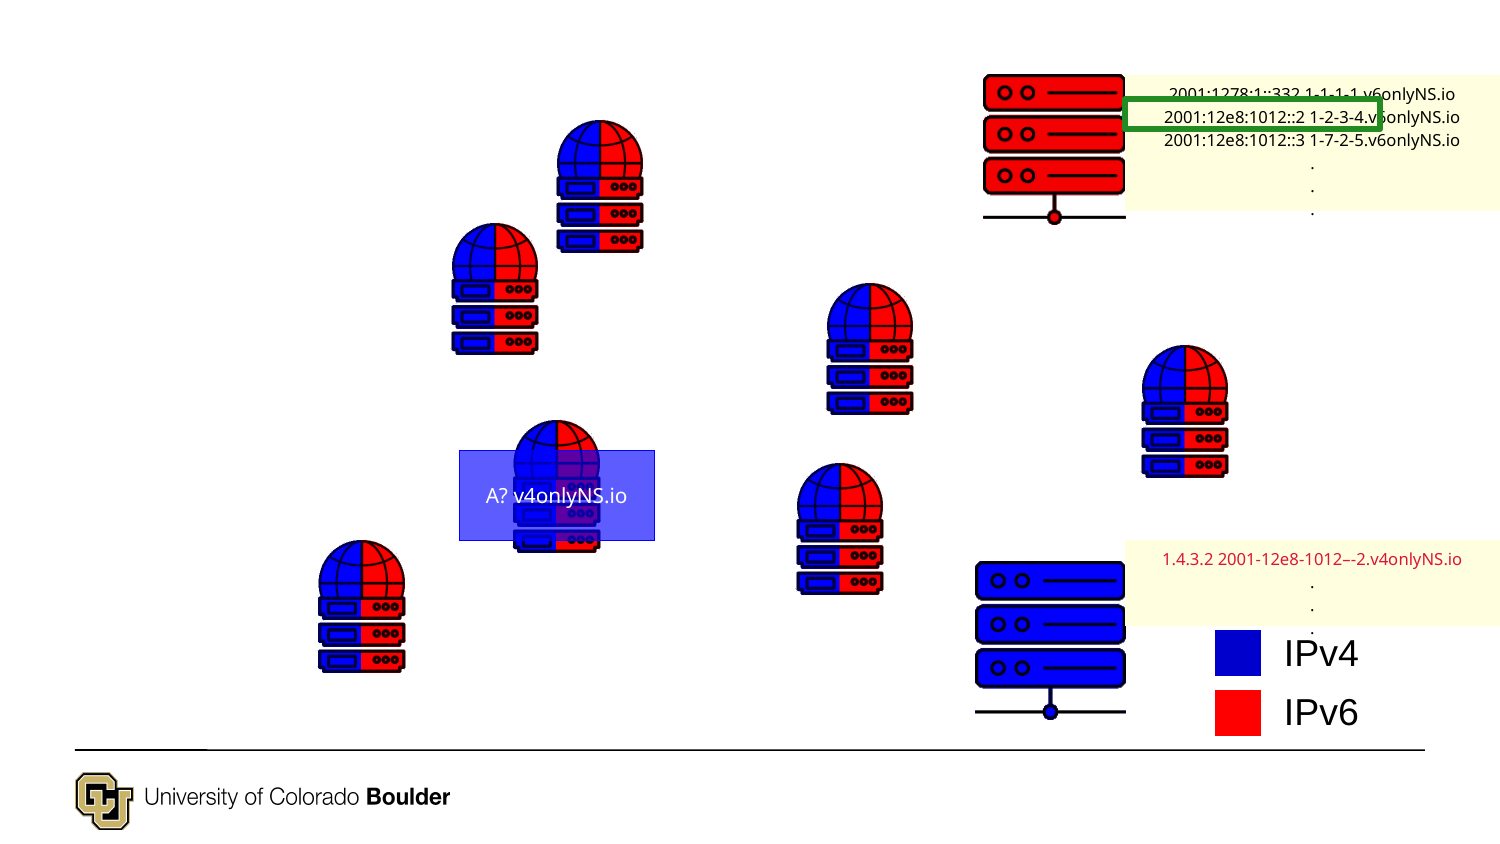

2001:1278:1::332 1-1-1-1.v6onlyNS.io
2001:12e8:1012::2 1-2-3-4.v6onlyNS.io
2001:12e8:1012::3 1-7-2-5.v6onlyNS.io
.
.
.
A? v4onlyNS.io
1.4.3.2 2001-12e8-1012–-2.v4onlyNS.io
.
.
.
IPv4
IPv6